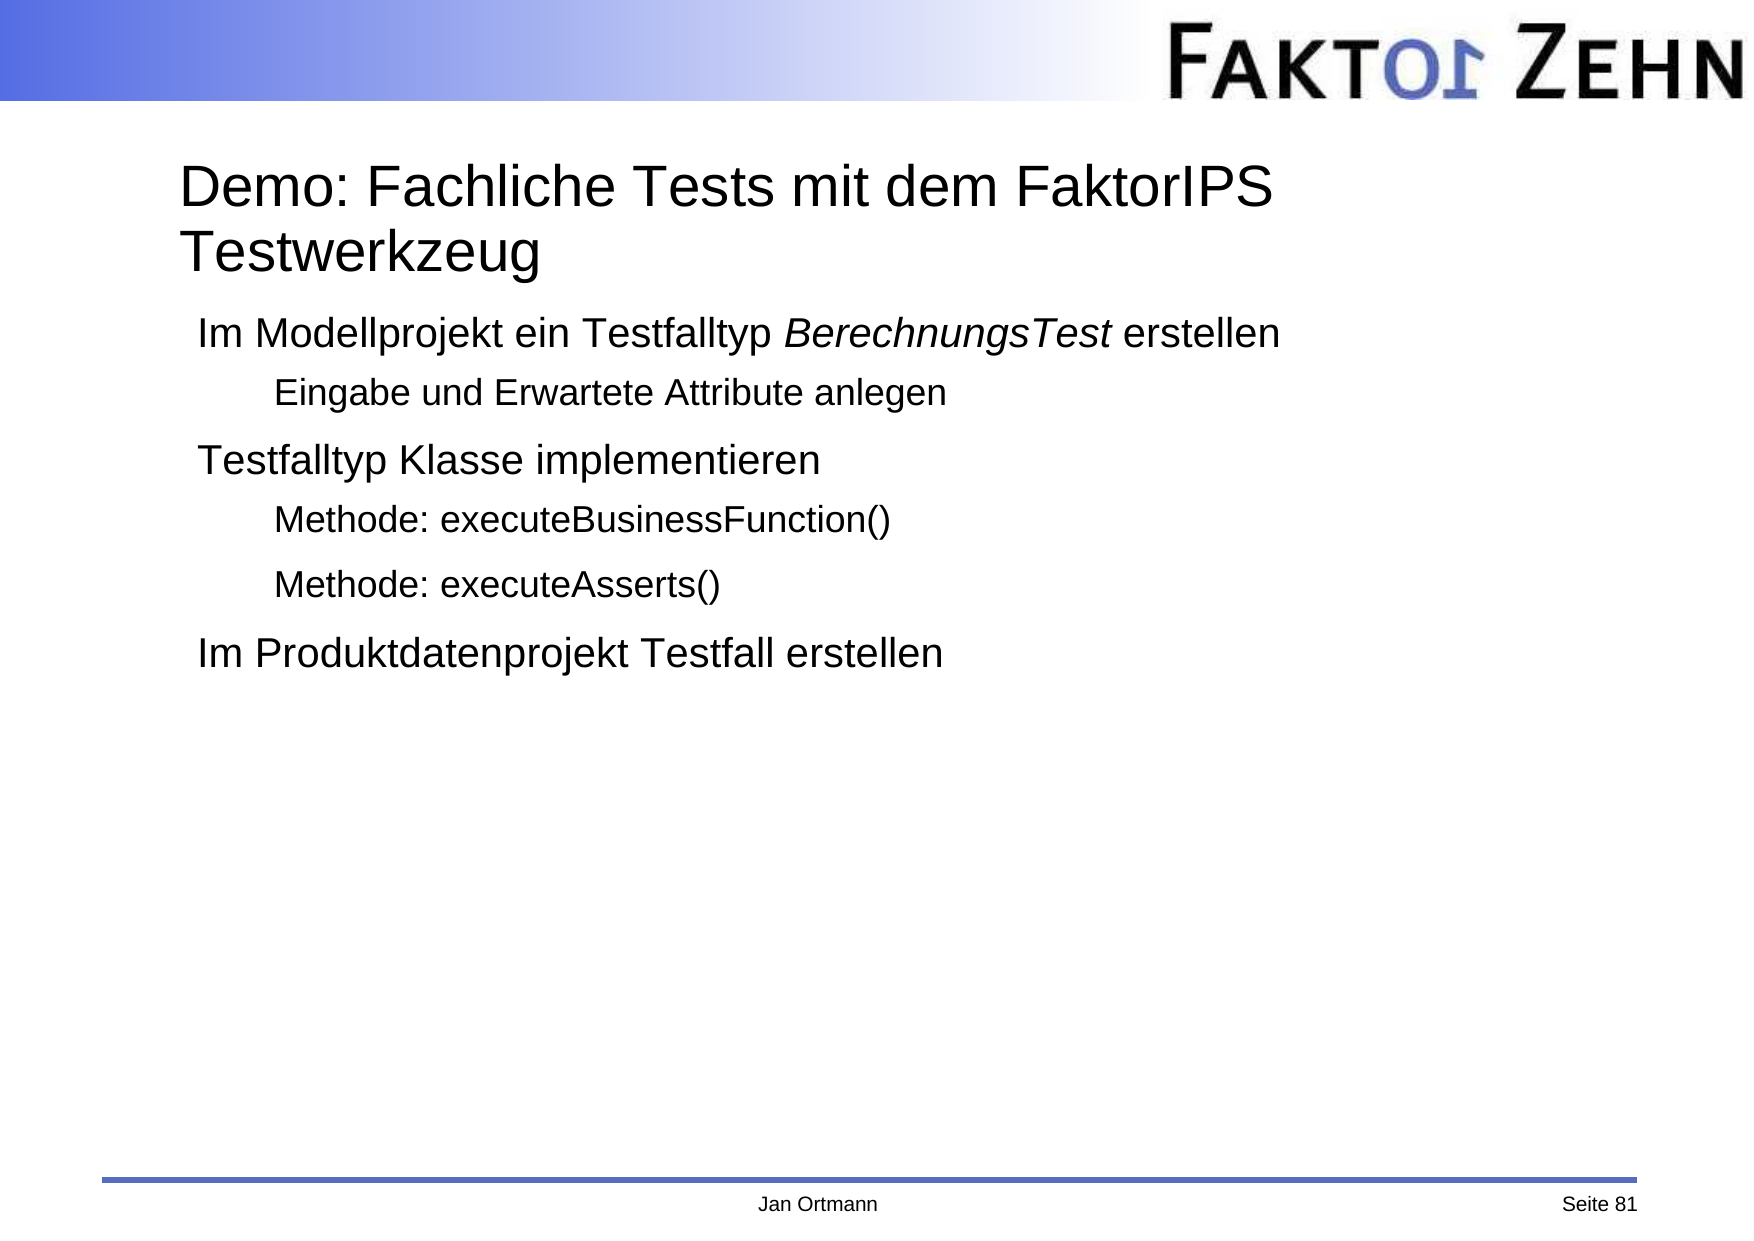

# Demo: Fachliche Tests mit dem FaktorIPS Testwerkzeug
Im Modellprojekt ein Testfalltyp BerechnungsTest erstellen
Eingabe und Erwartete Attribute anlegen
Testfalltyp Klasse implementieren
Methode: executeBusinessFunction()
Methode: executeAsserts()
Im Produktdatenprojekt Testfall erstellen